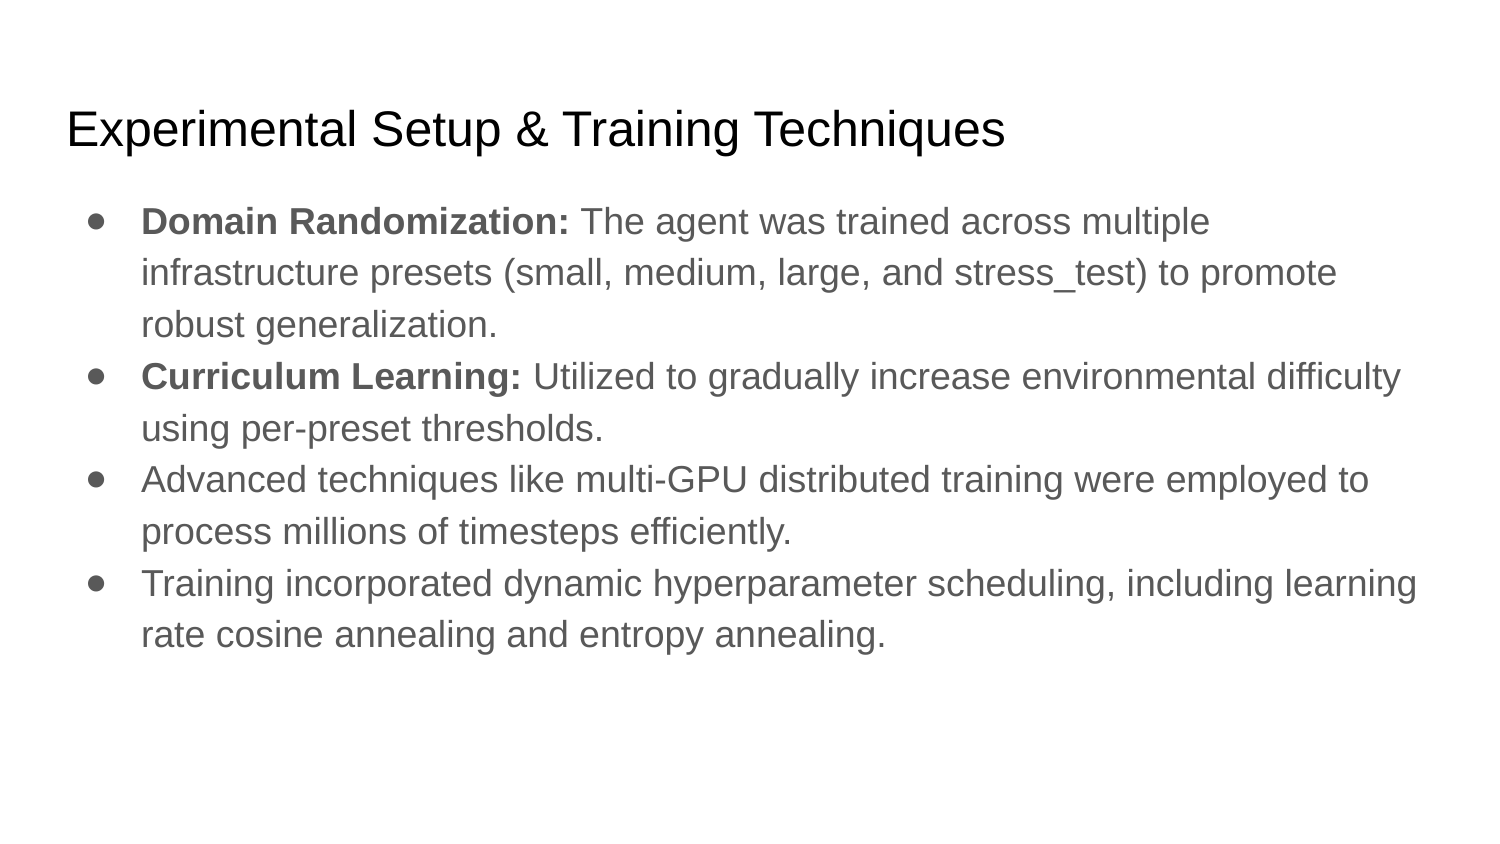

# Experimental Setup & Training Techniques
Domain Randomization: The agent was trained across multiple infrastructure presets (small, medium, large, and stress_test) to promote robust generalization.
Curriculum Learning: Utilized to gradually increase environmental difficulty using per-preset thresholds.
Advanced techniques like multi-GPU distributed training were employed to process millions of timesteps efficiently.
Training incorporated dynamic hyperparameter scheduling, including learning rate cosine annealing and entropy annealing.